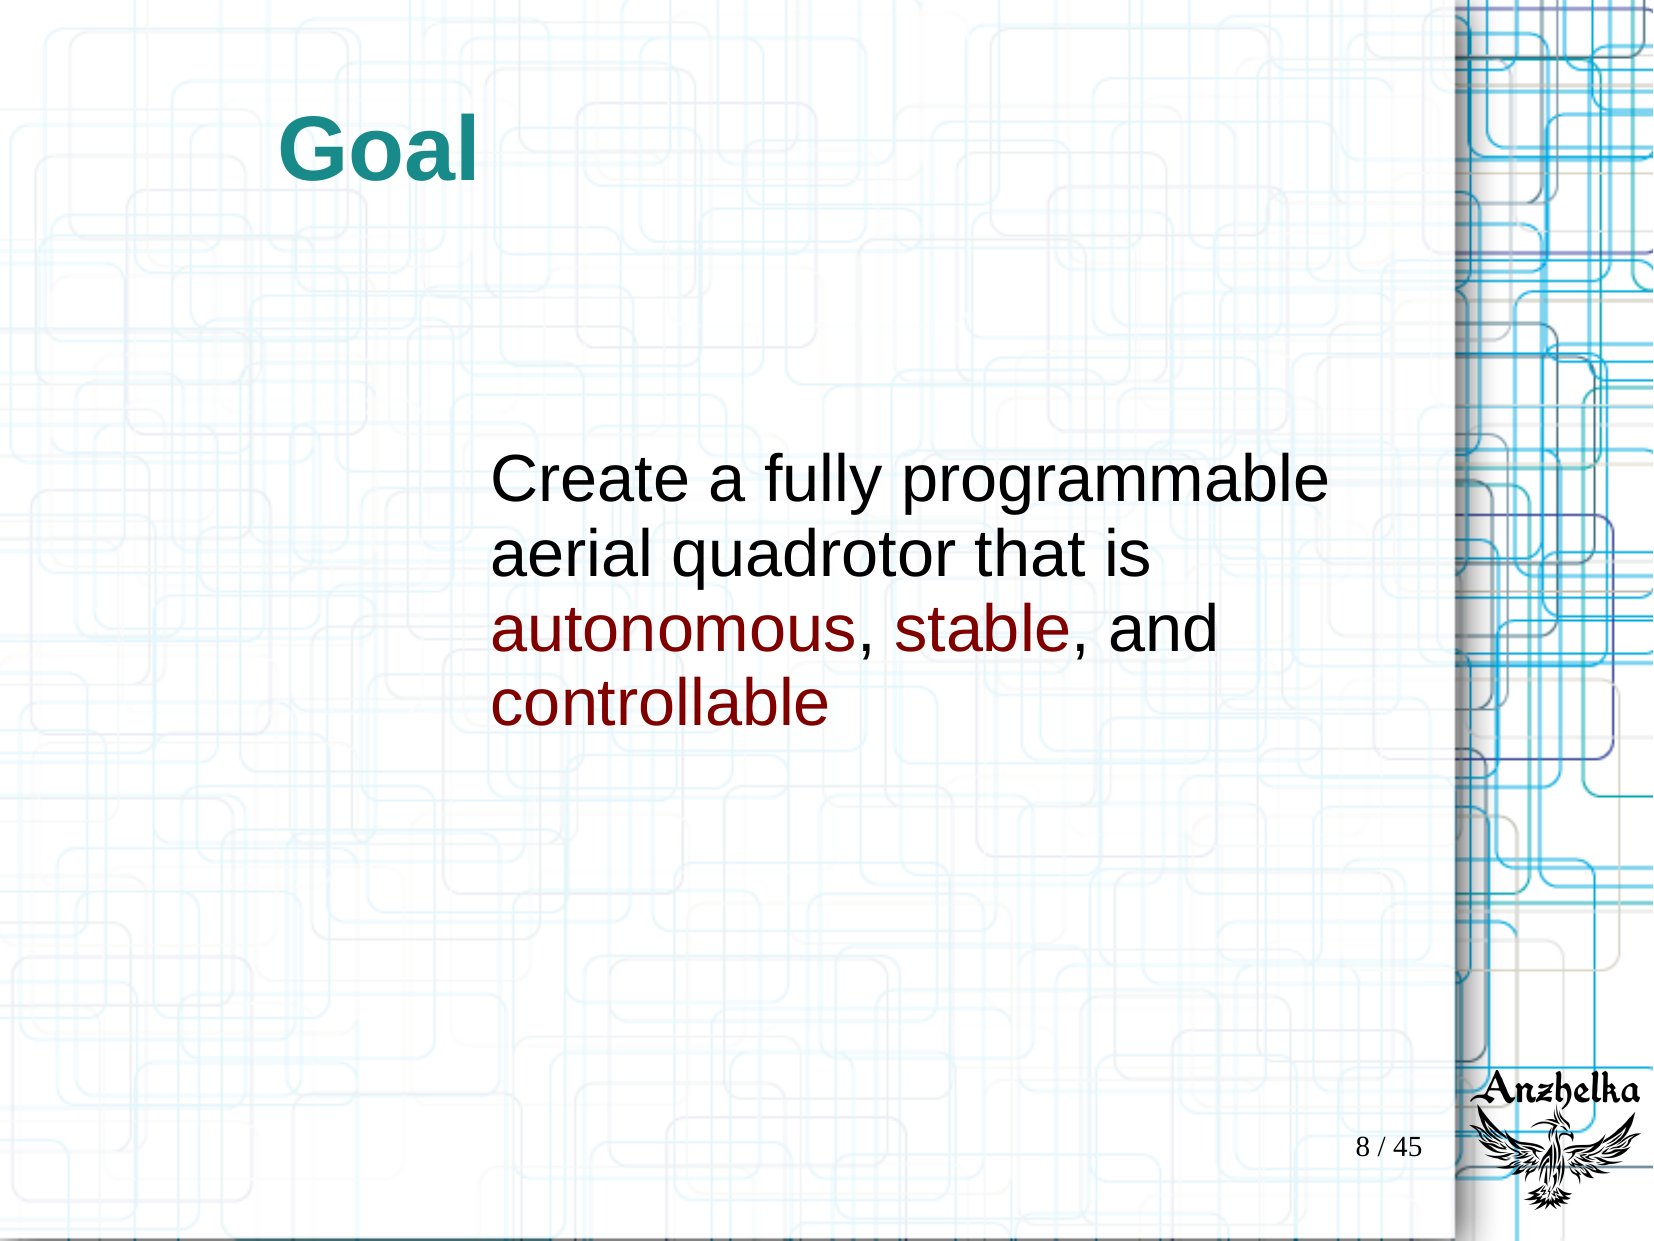

# Goal
Create a fully programmable aerial quadrotor that is autonomous, stable, and controllable
8